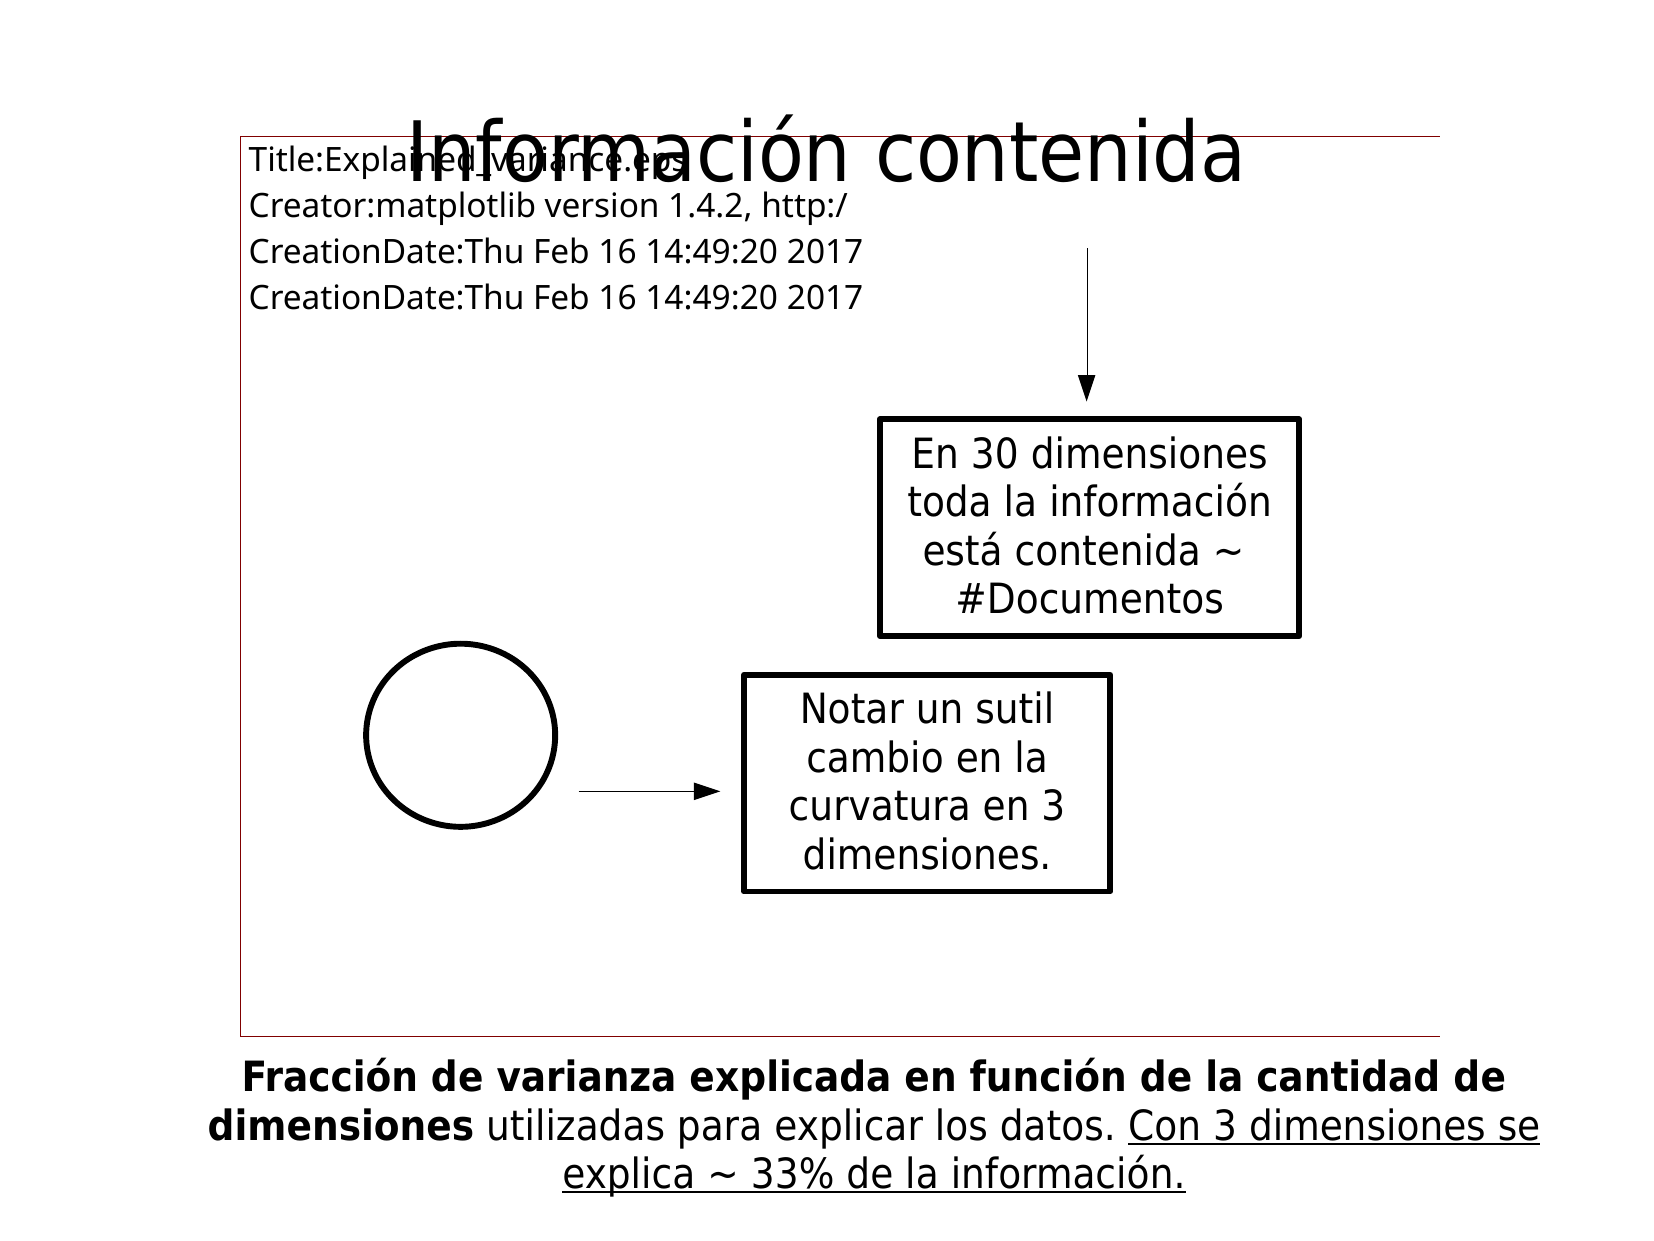

# Información contenida
En 30 dimensiones toda la información está contenida ~
#Documentos
Notar un sutil cambio en la curvatura en 3 dimensiones.
Fracción de varianza explicada en función de la cantidad de dimensiones utilizadas para explicar los datos. Con 3 dimensiones se explica ~ 33% de la información.